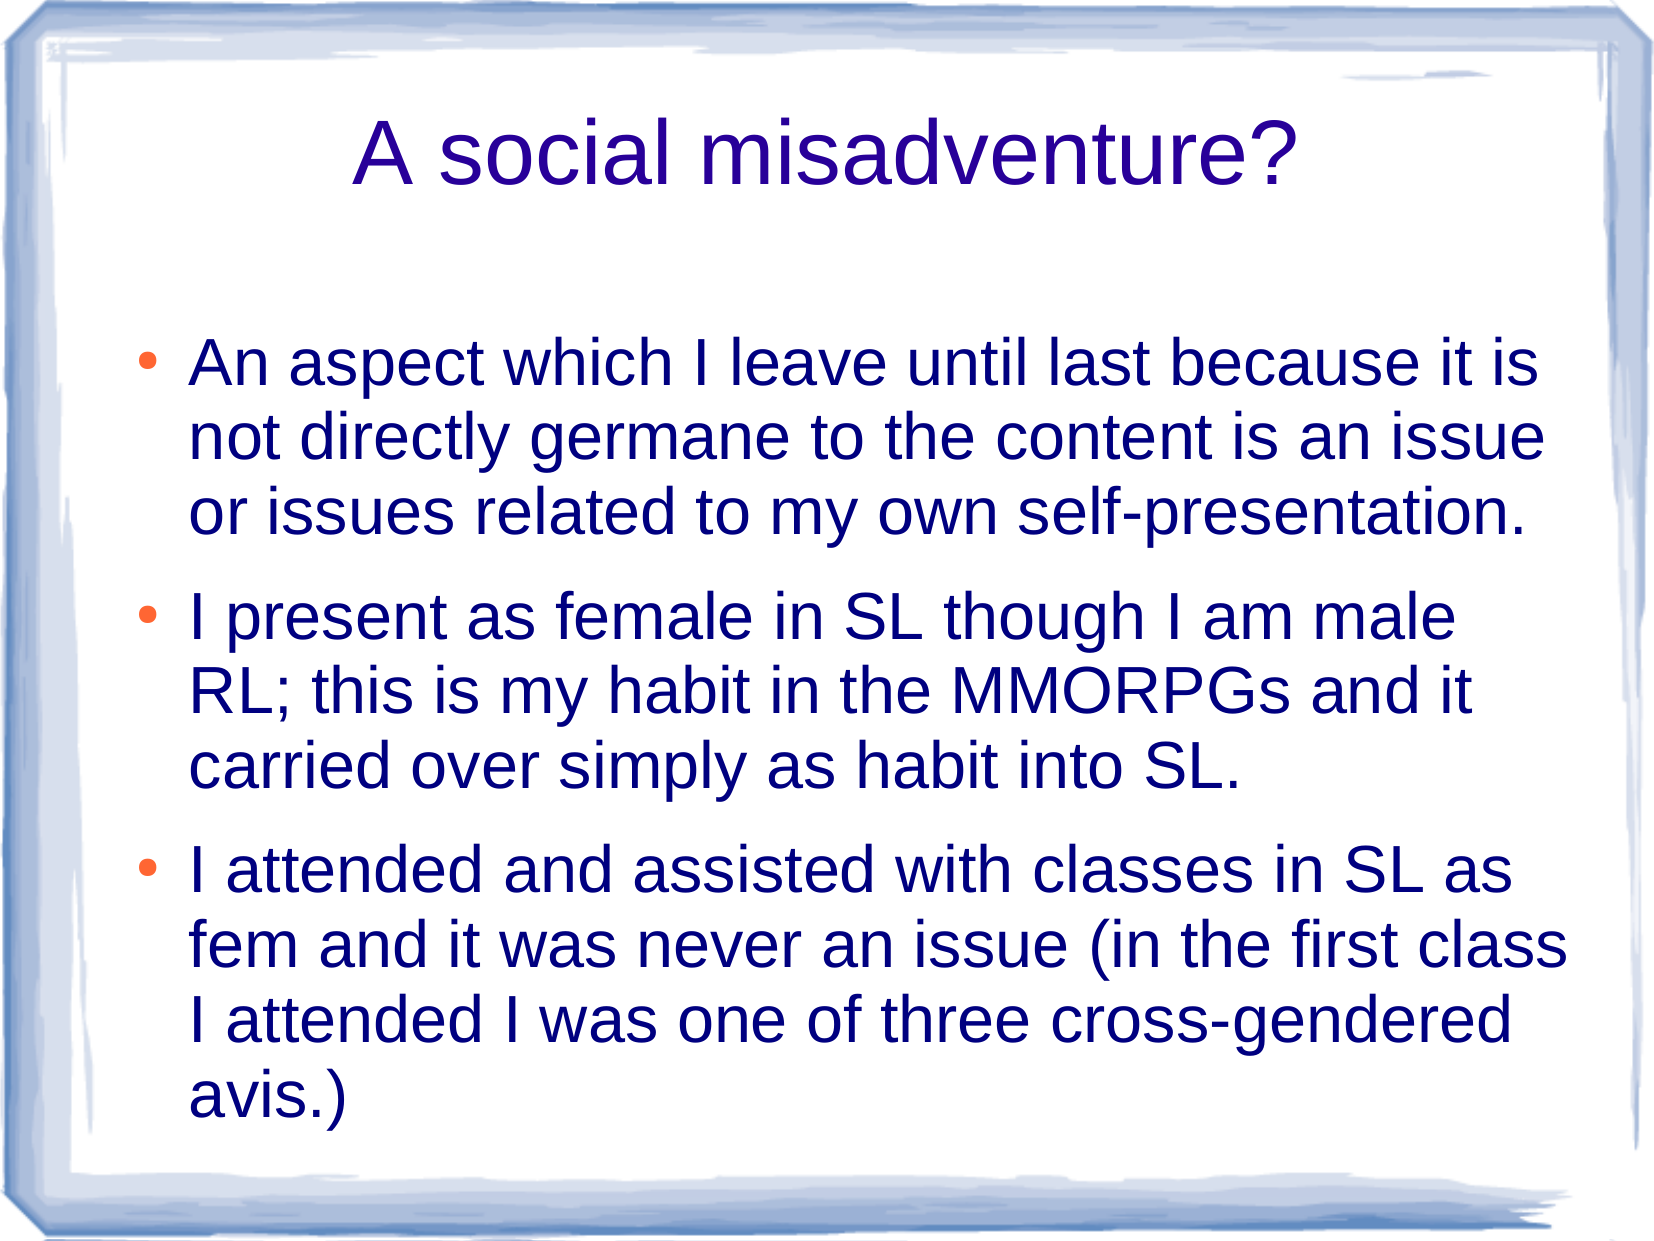

# A social misadventure?
An aspect which I leave until last because it is not directly germane to the content is an issue or issues related to my own self-presentation.
I present as female in SL though I am male RL; this is my habit in the MMORPGs and it carried over simply as habit into SL.
I attended and assisted with classes in SL as fem and it was never an issue (in the first class I attended I was one of three cross-gendered avis.)